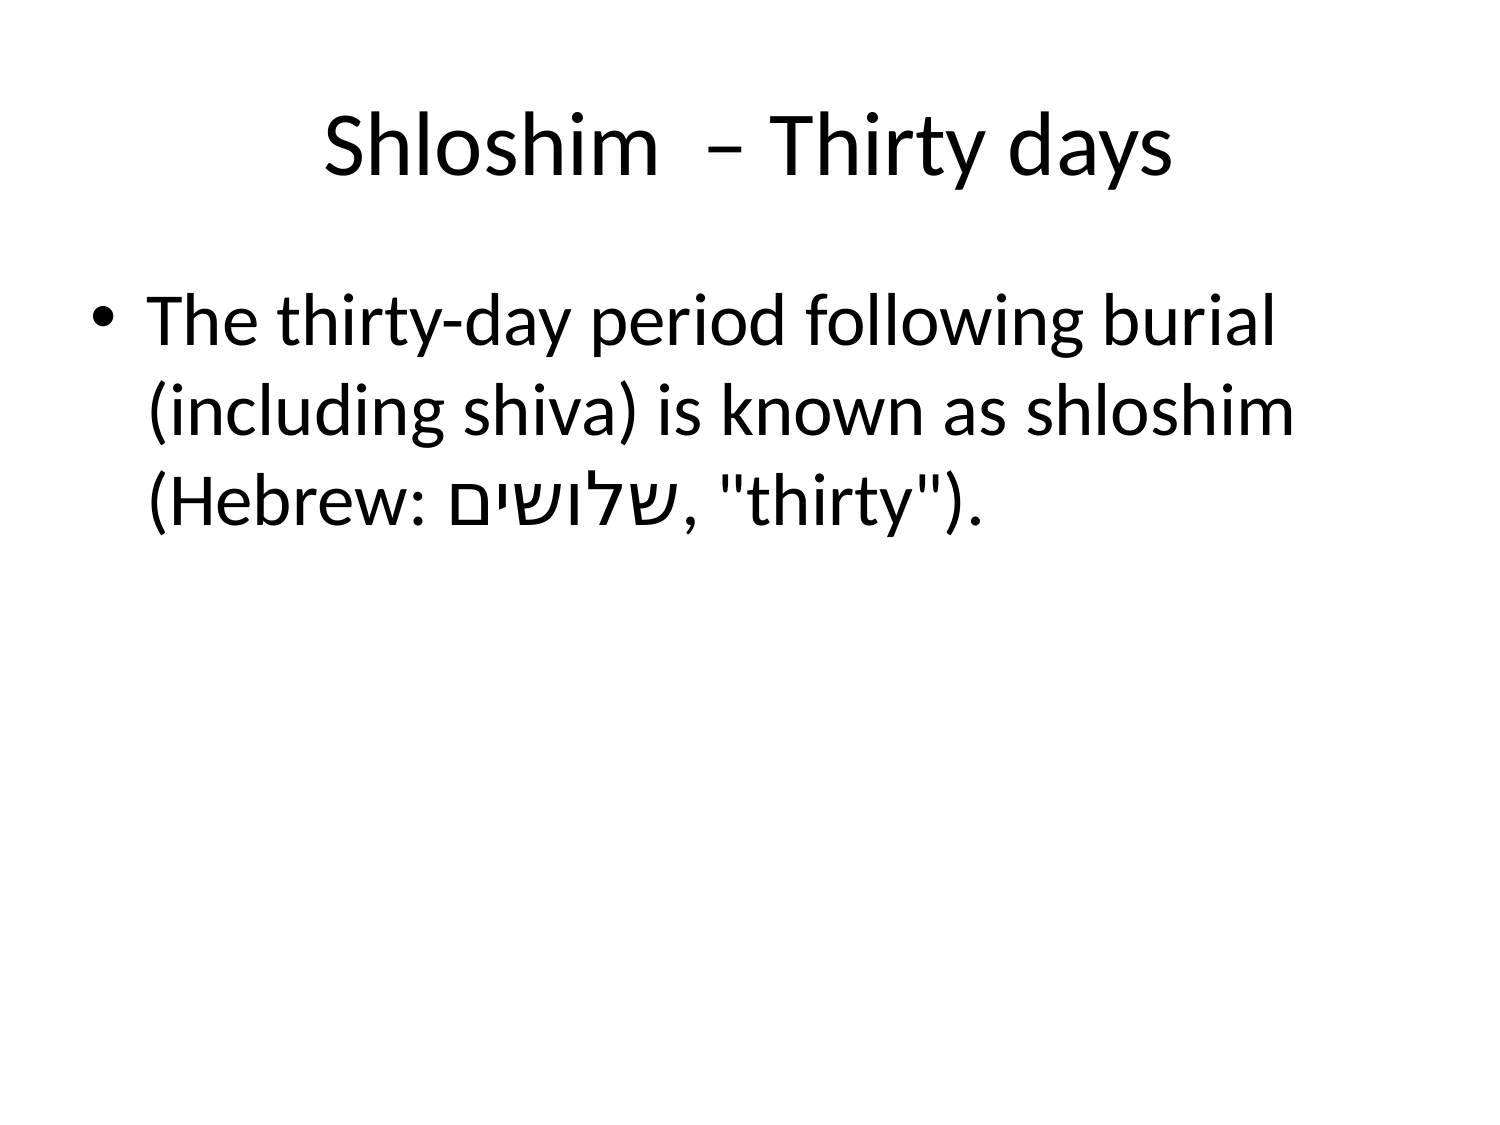

# Shloshim – Thirty days
The thirty-day period following burial (including shiva) is known as shloshim (Hebrew: שלושים, "thirty").